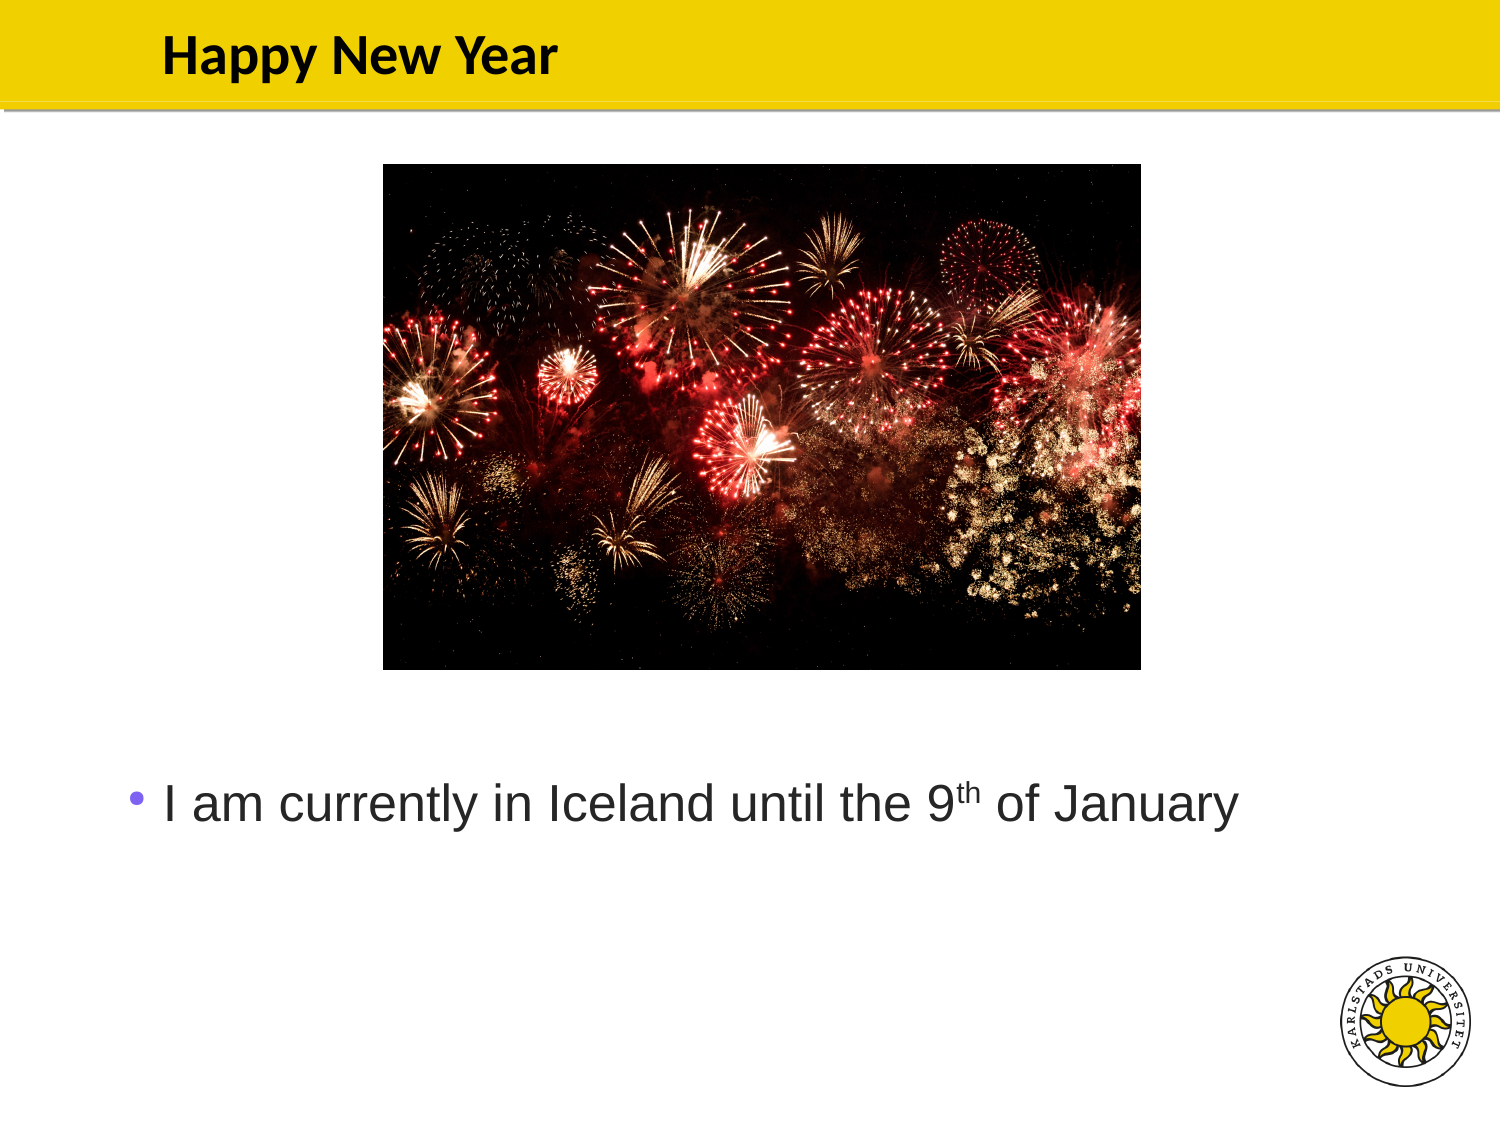

# Happy New Year
I am currently in Iceland until the 9th of January